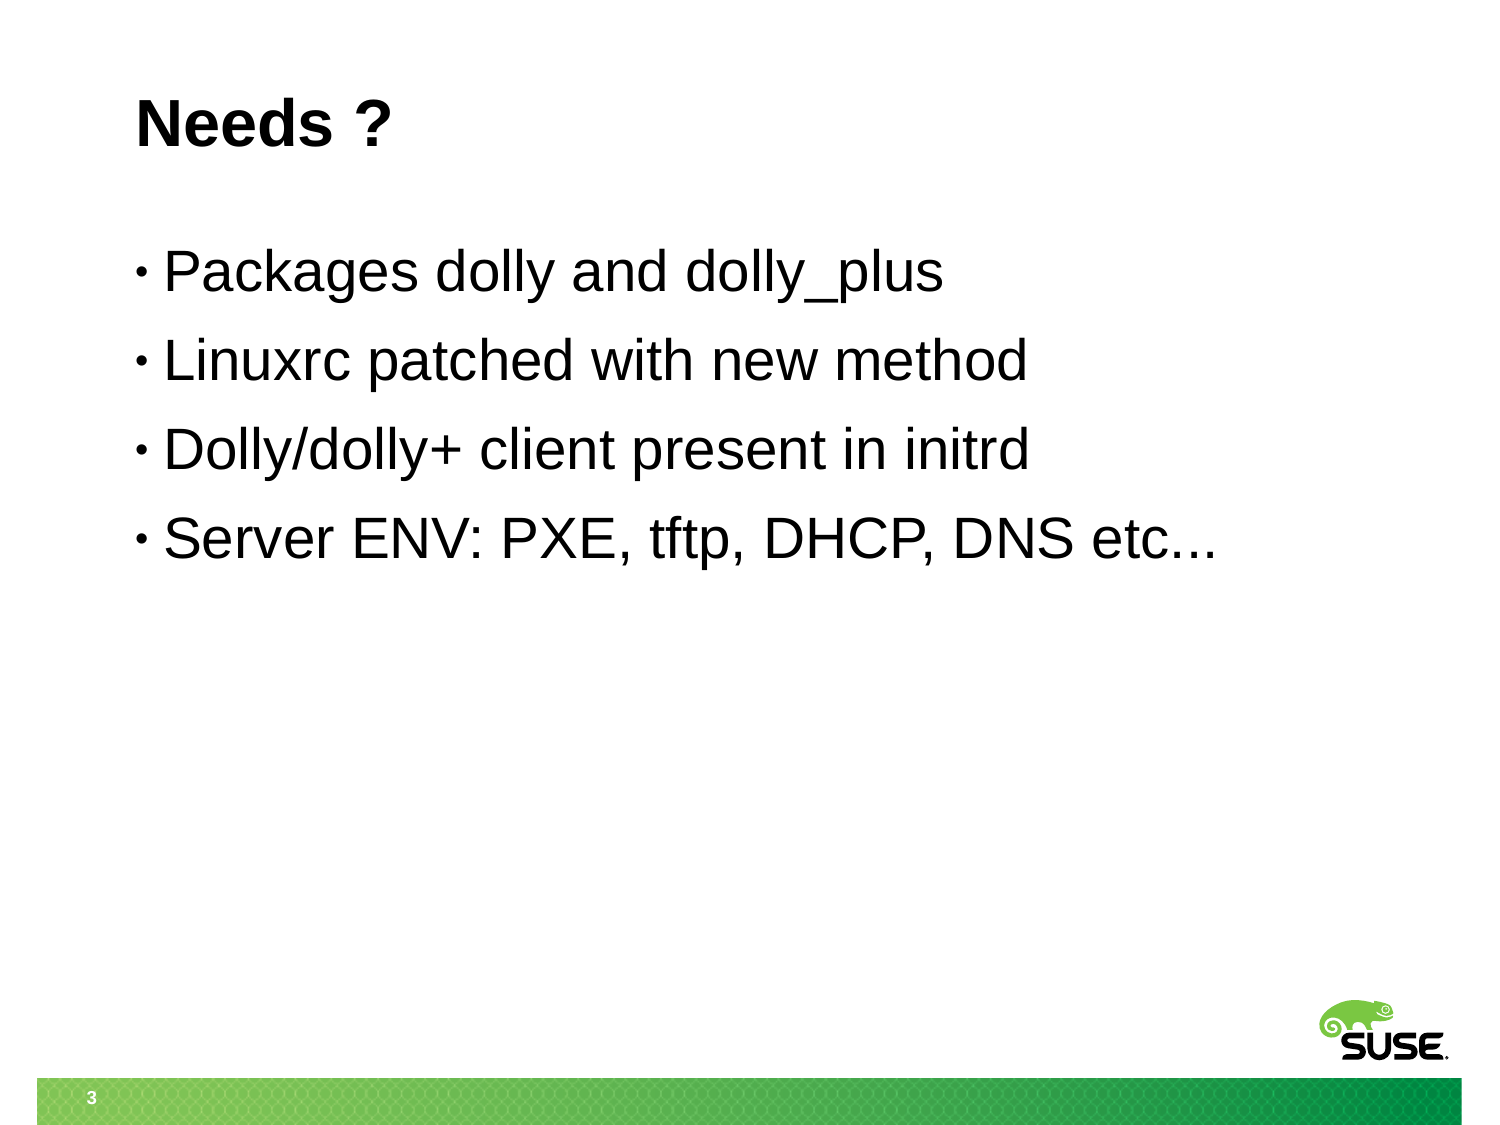

# Needs ?
Packages dolly and dolly_plus
Linuxrc patched with new method
Dolly/dolly+ client present in initrd
Server ENV: PXE, tftp, DHCP, DNS etc...